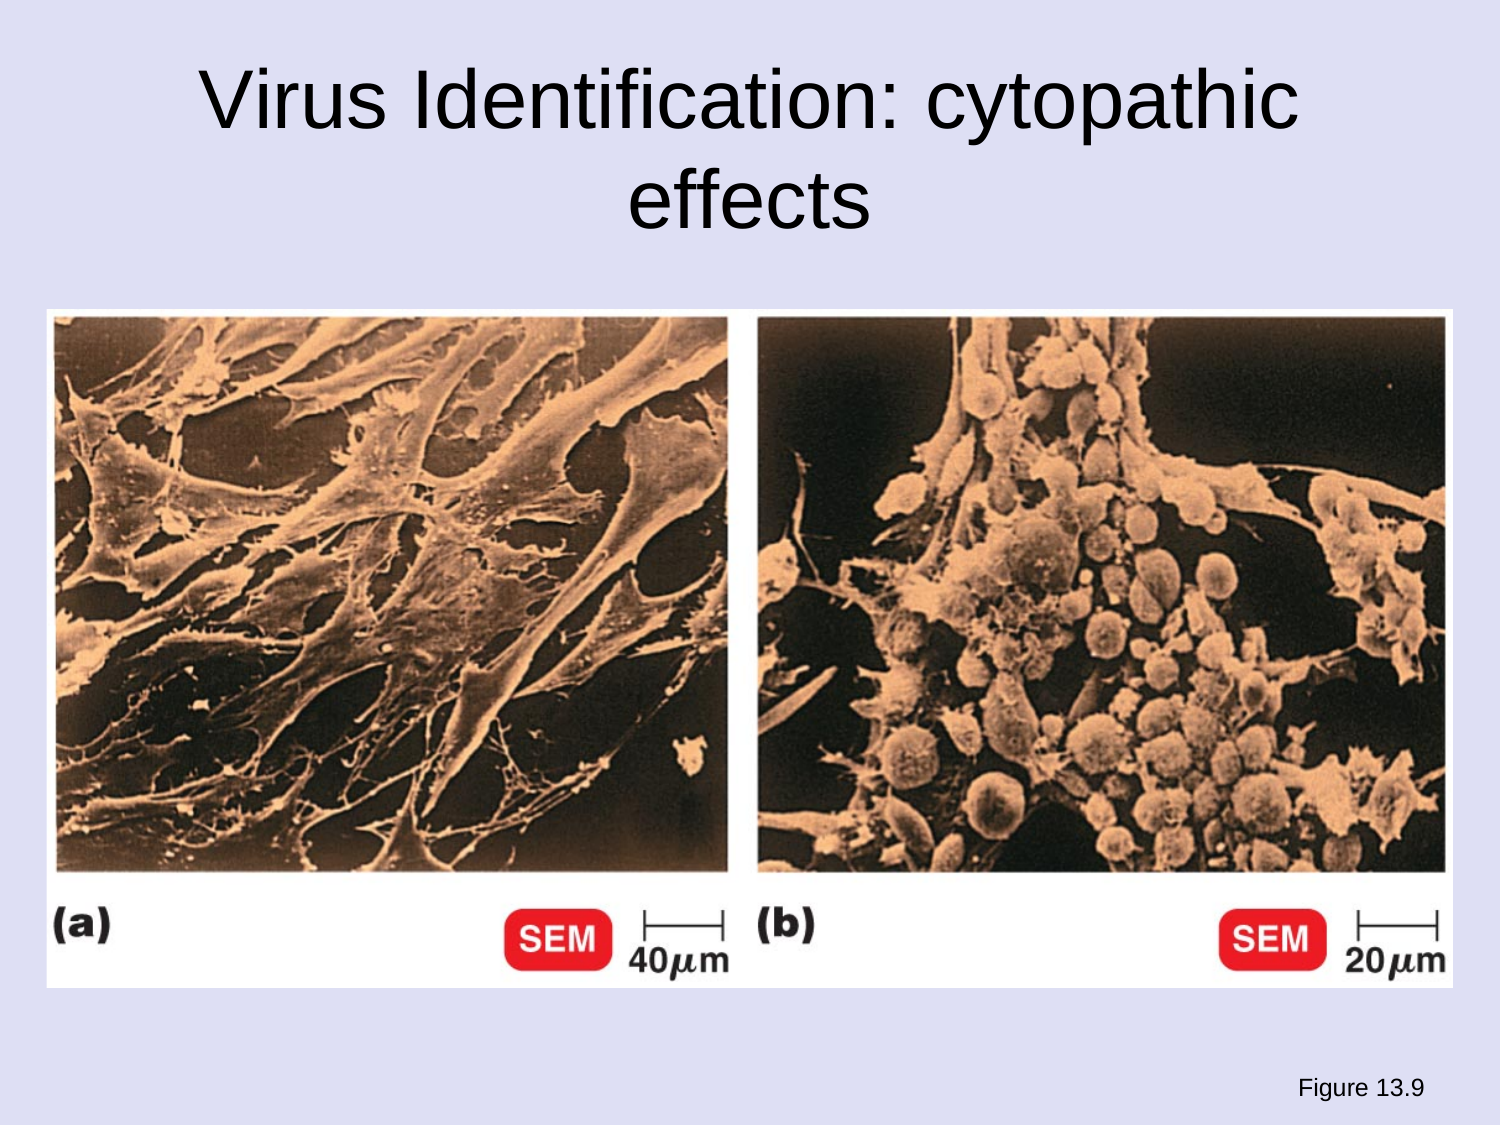

# Virus Identification: cytopathic effects
Figure 13.9